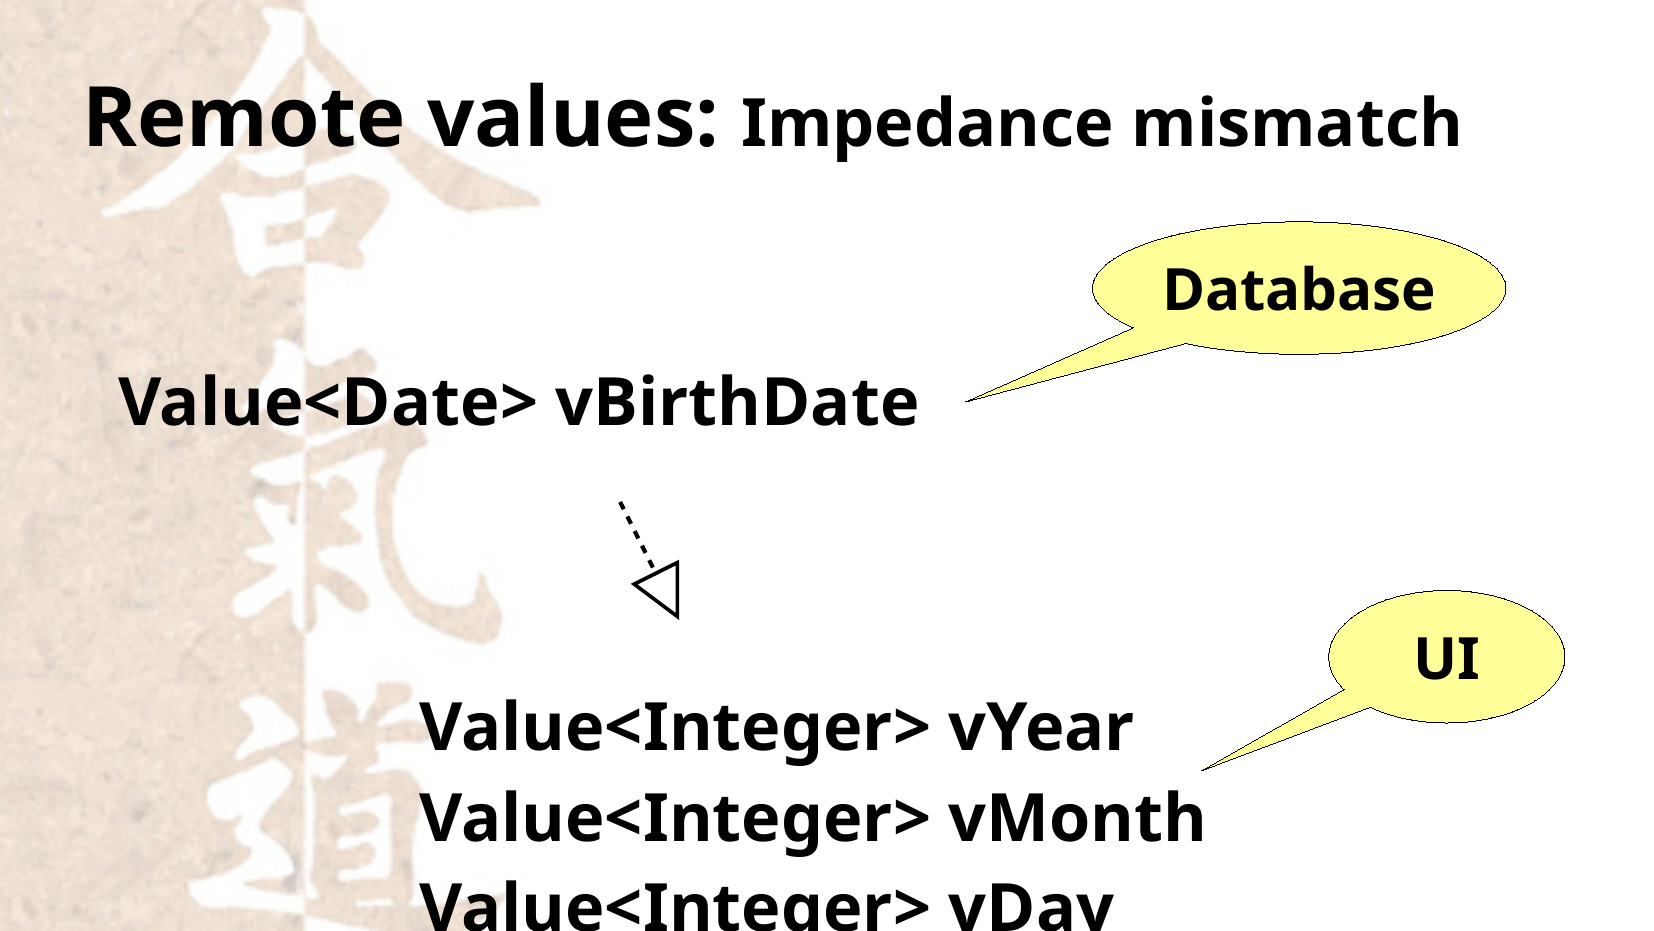

# Remote values: Impedance mismatch
Database
Value<Date> vBirthDate
UI
Value<Integer> vYear
Value<Integer> vMonth
Value<Integer> vDay